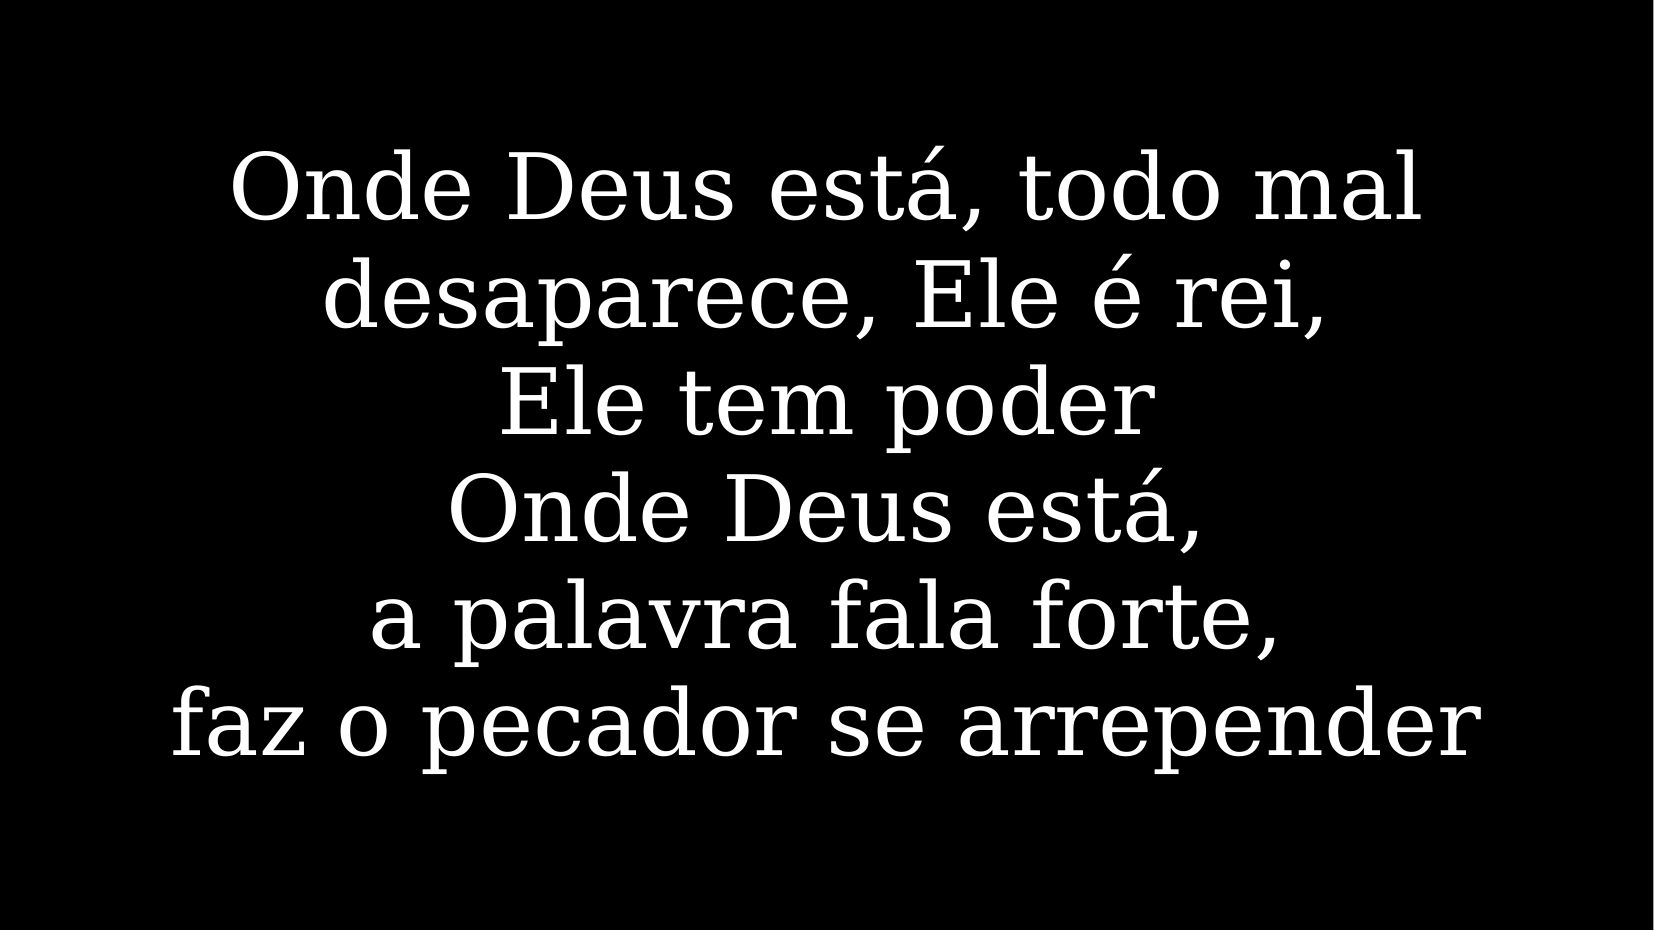

# Onde Deus está, todo mal desaparece, Ele é rei,
Ele tem poder
Onde Deus está,
a palavra fala forte,
faz o pecador se arrepender